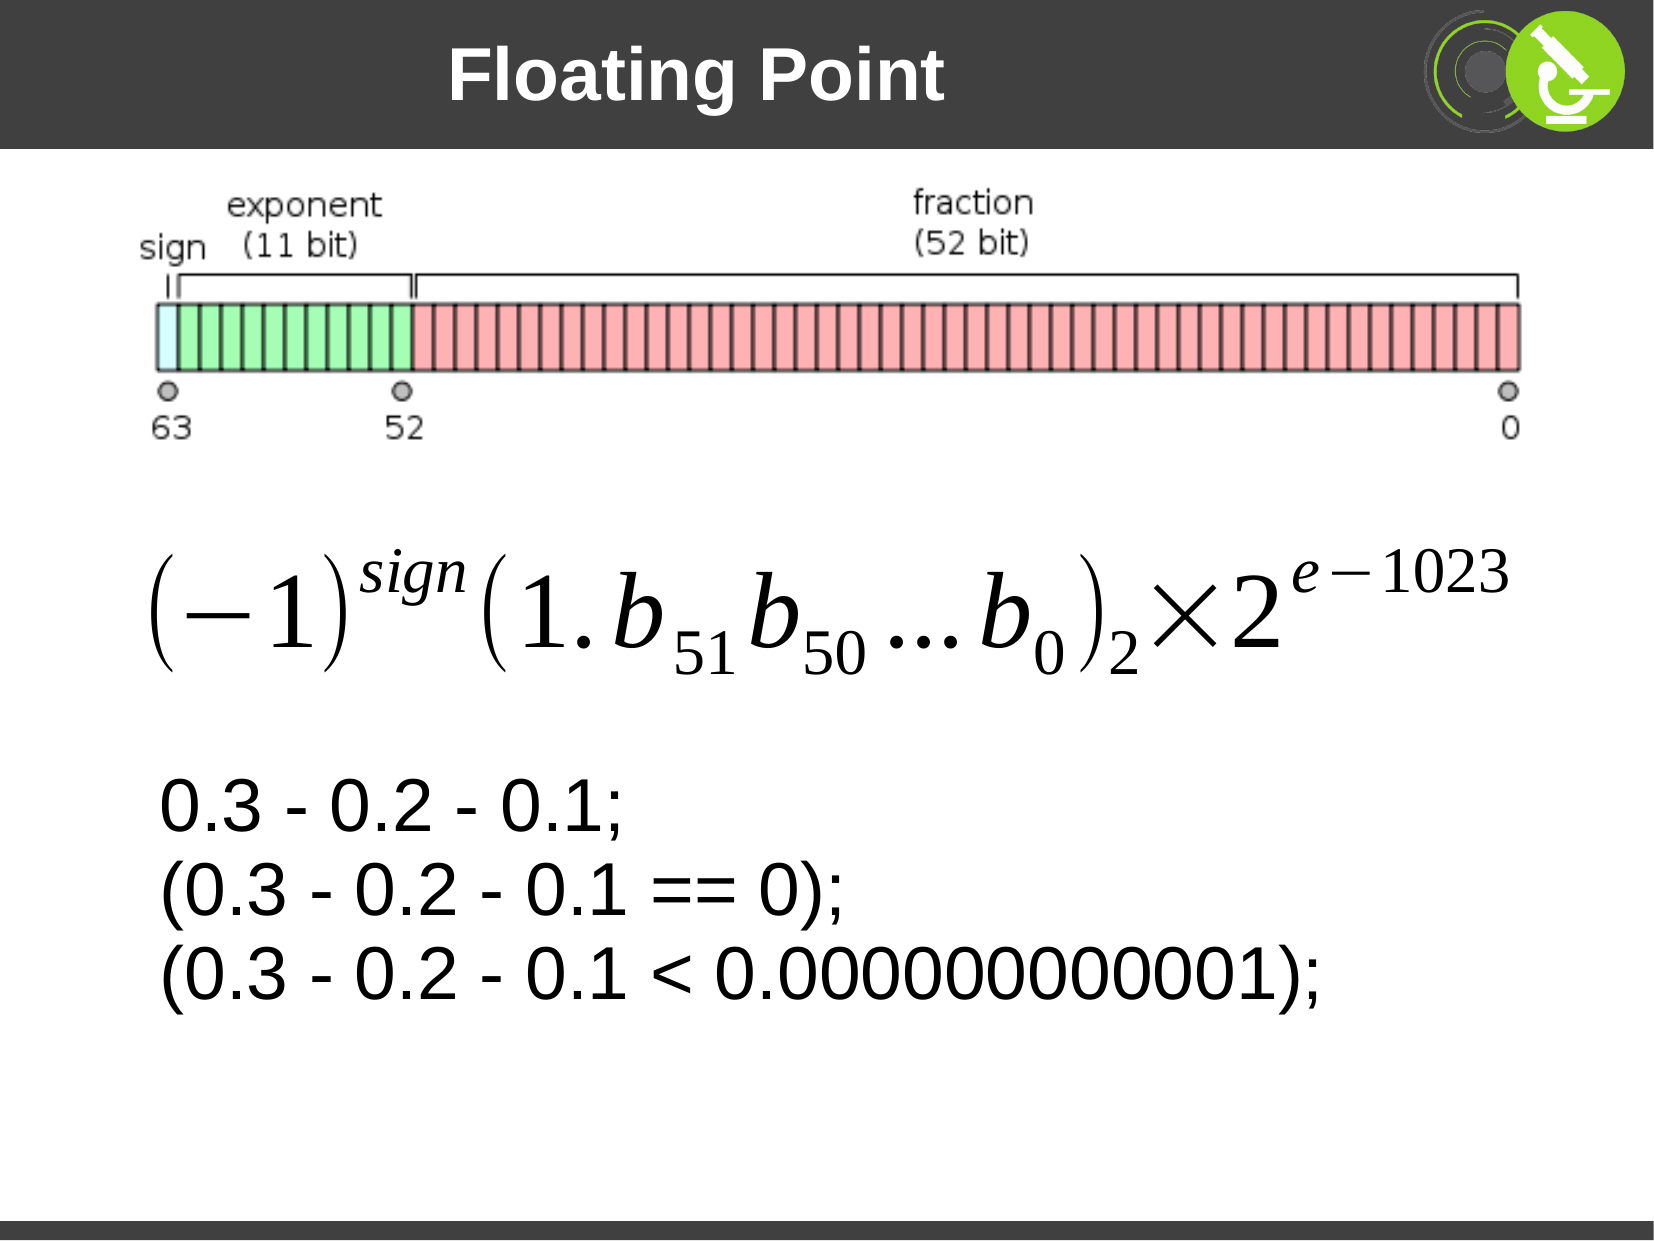

# Floating Point
0.3 - 0.2 - 0.1;
(0.3 - 0.2 - 0.1 == 0);
(0.3 - 0.2 - 0.1 < 0.000000000001);